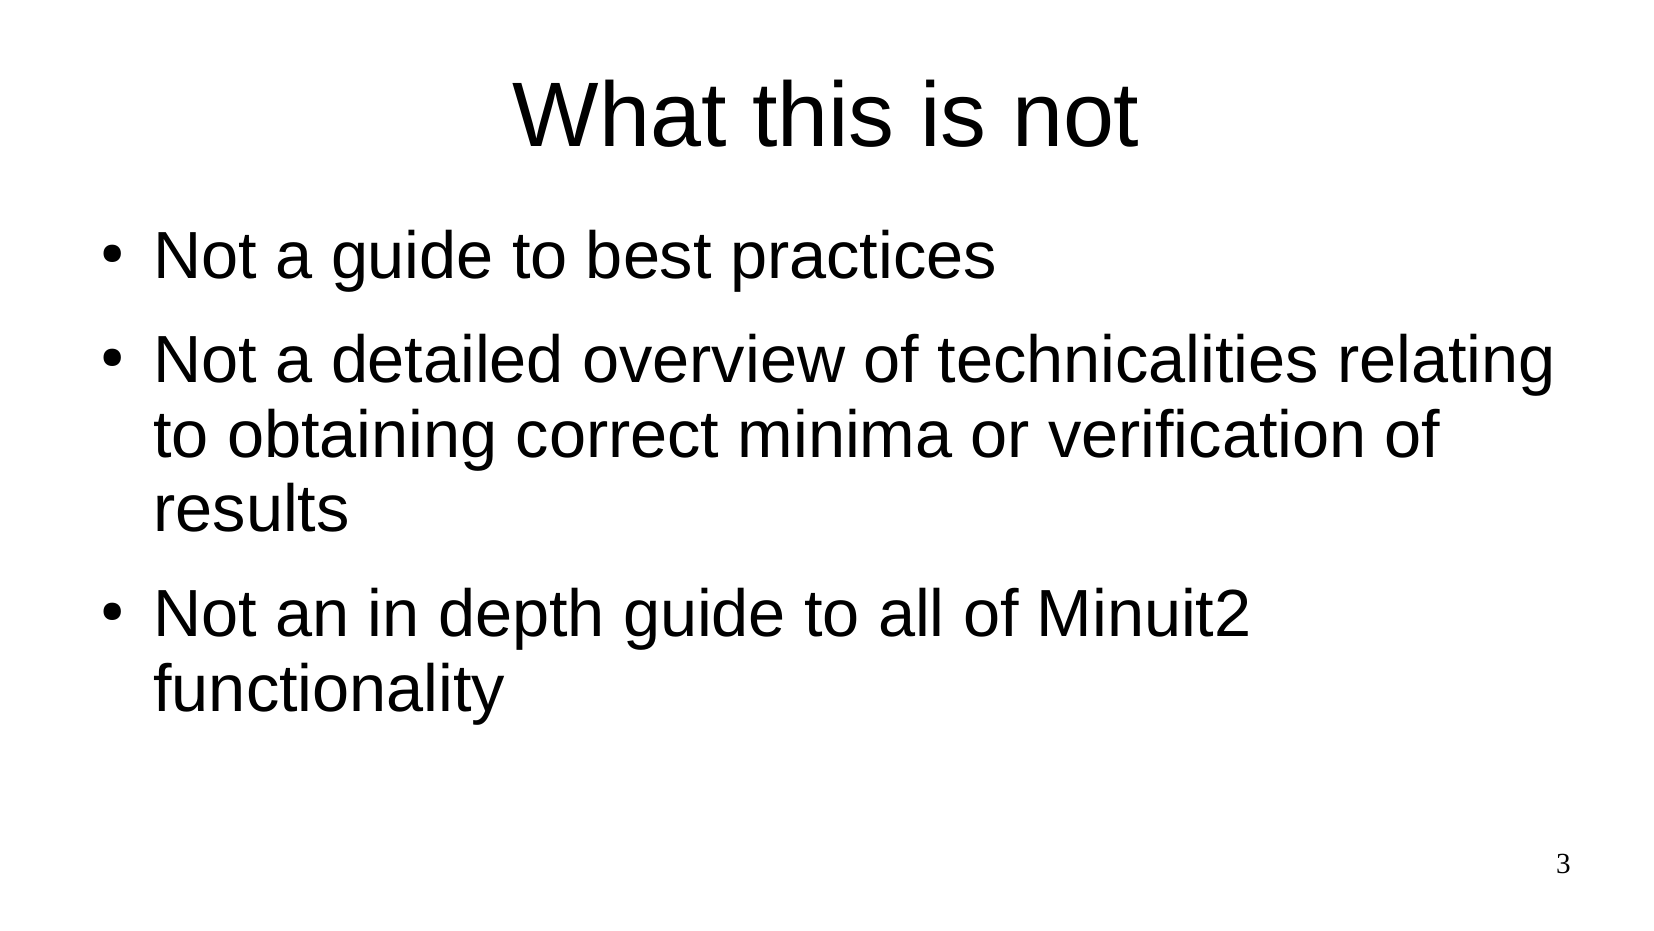

# What this is not
Not a guide to best practices
Not a detailed overview of technicalities relating to obtaining correct minima or verification of results
Not an in depth guide to all of Minuit2 functionality
3